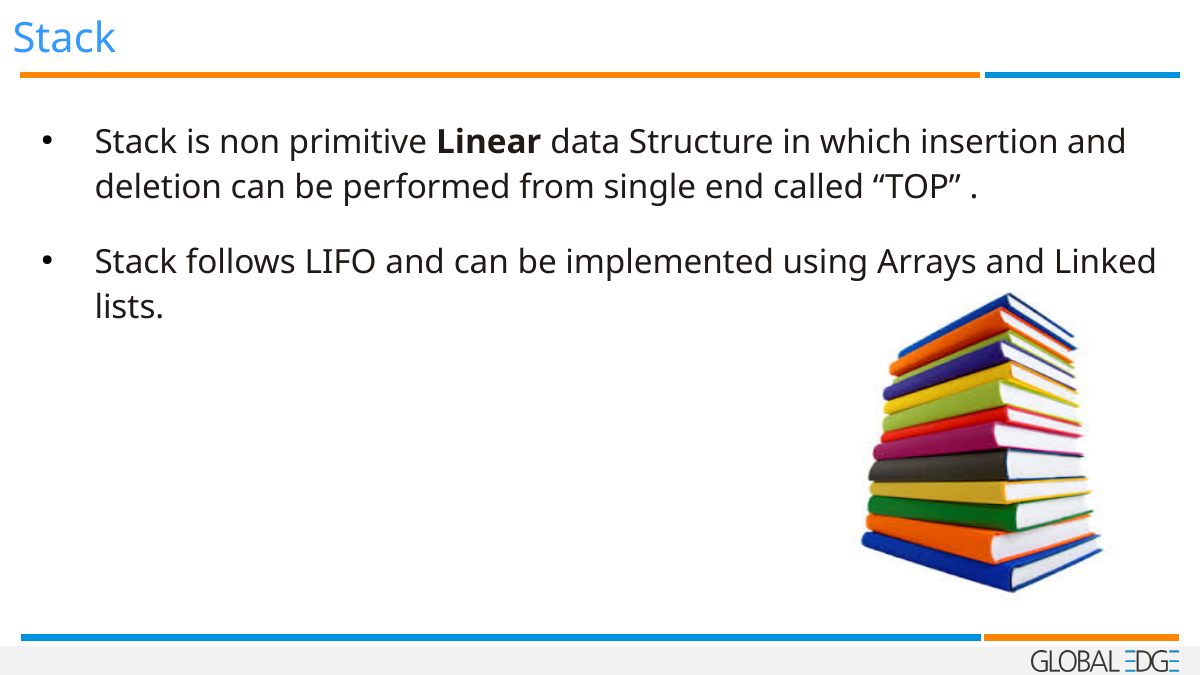

# Stack
Stack is non primitive Linear data Structure in which insertion and deletion can be performed from single end called “TOP” .
Stack follows LIFO and can be implemented using Arrays and Linked lists.